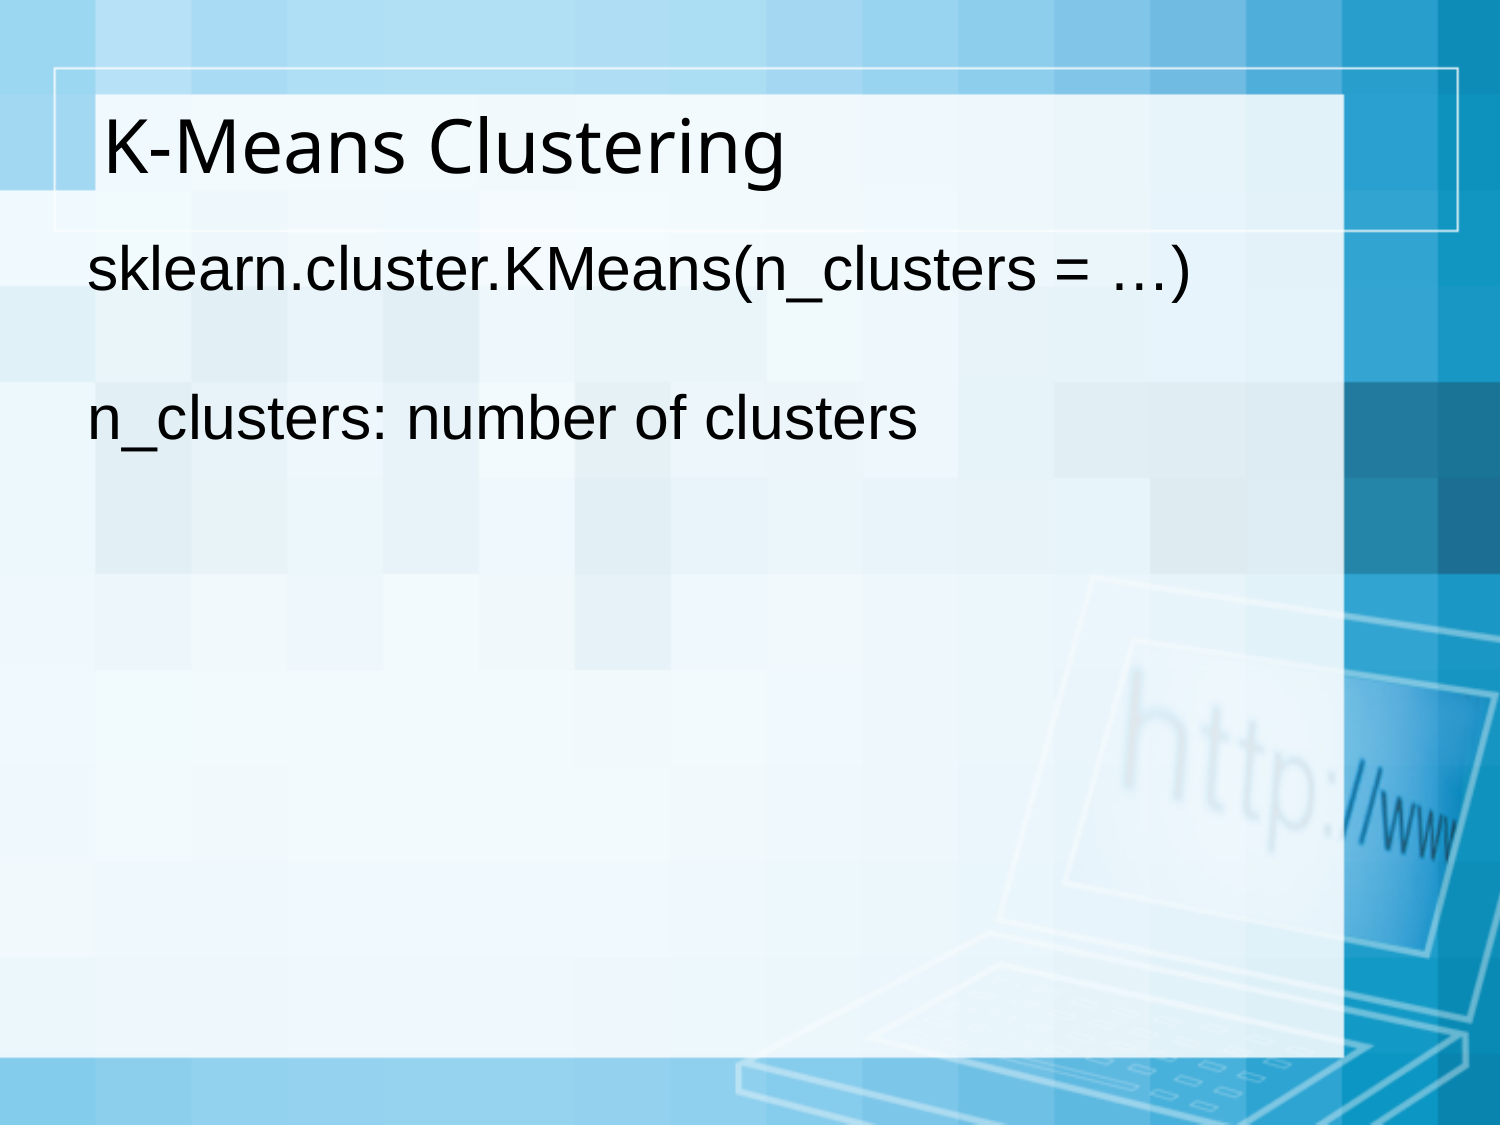

# K-Means Clustering
sklearn.cluster.KMeans(n_clusters = …)
n_clusters: number of clusters